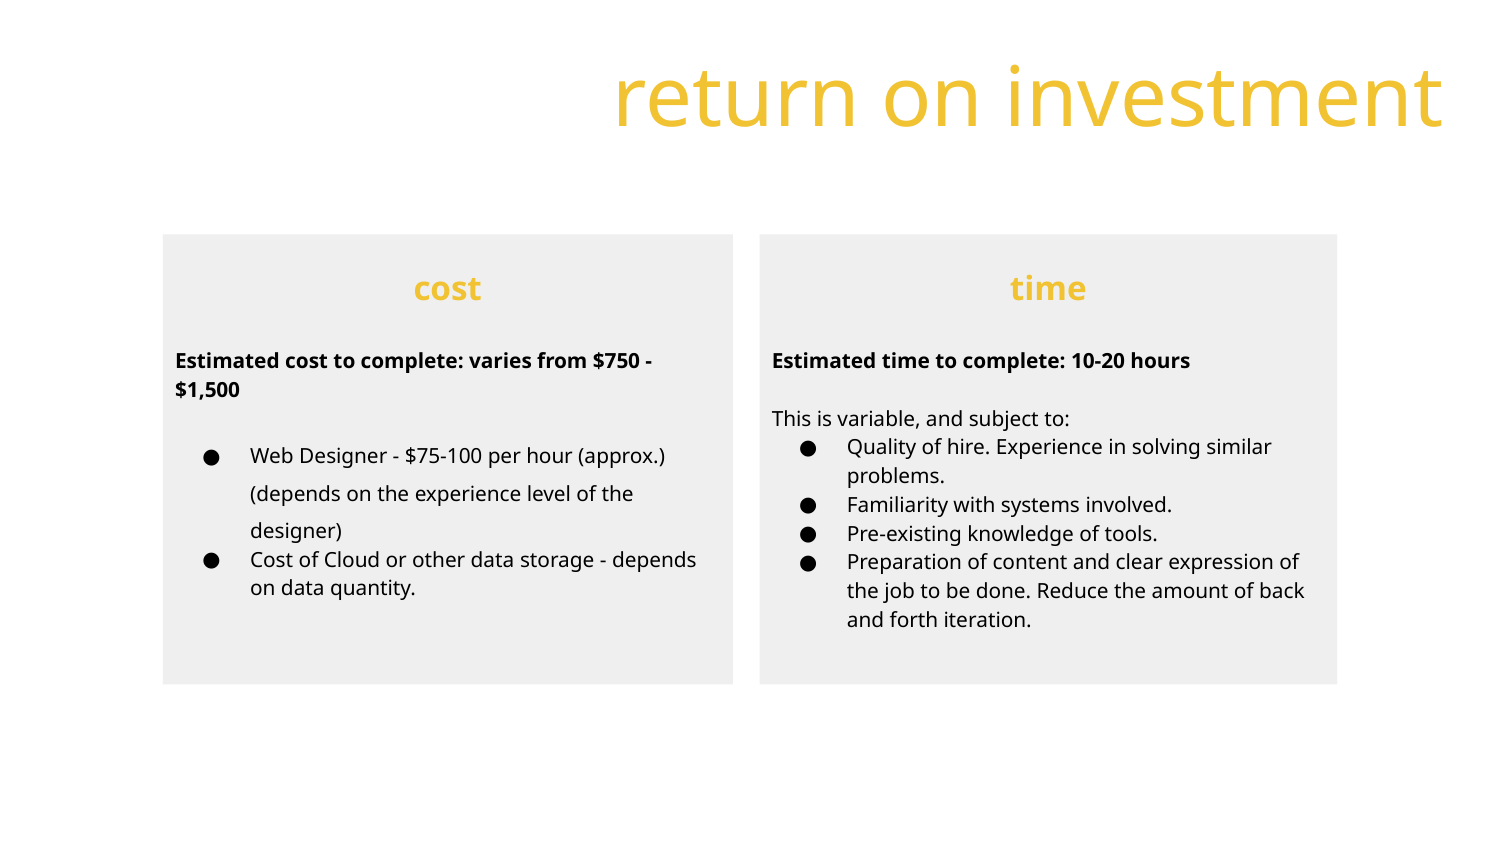

return on investment
cost
Estimated cost to complete: varies from $750 - $1,500
Web Designer - $75-100 per hour (approx.) (depends on the experience level of the designer)
Cost of Cloud or other data storage - depends on data quantity.
time
Estimated time to complete: 10-20 hours
This is variable, and subject to:
Quality of hire. Experience in solving similar problems.
Familiarity with systems involved.
Pre-existing knowledge of tools.
Preparation of content and clear expression of the job to be done. Reduce the amount of back and forth iteration.